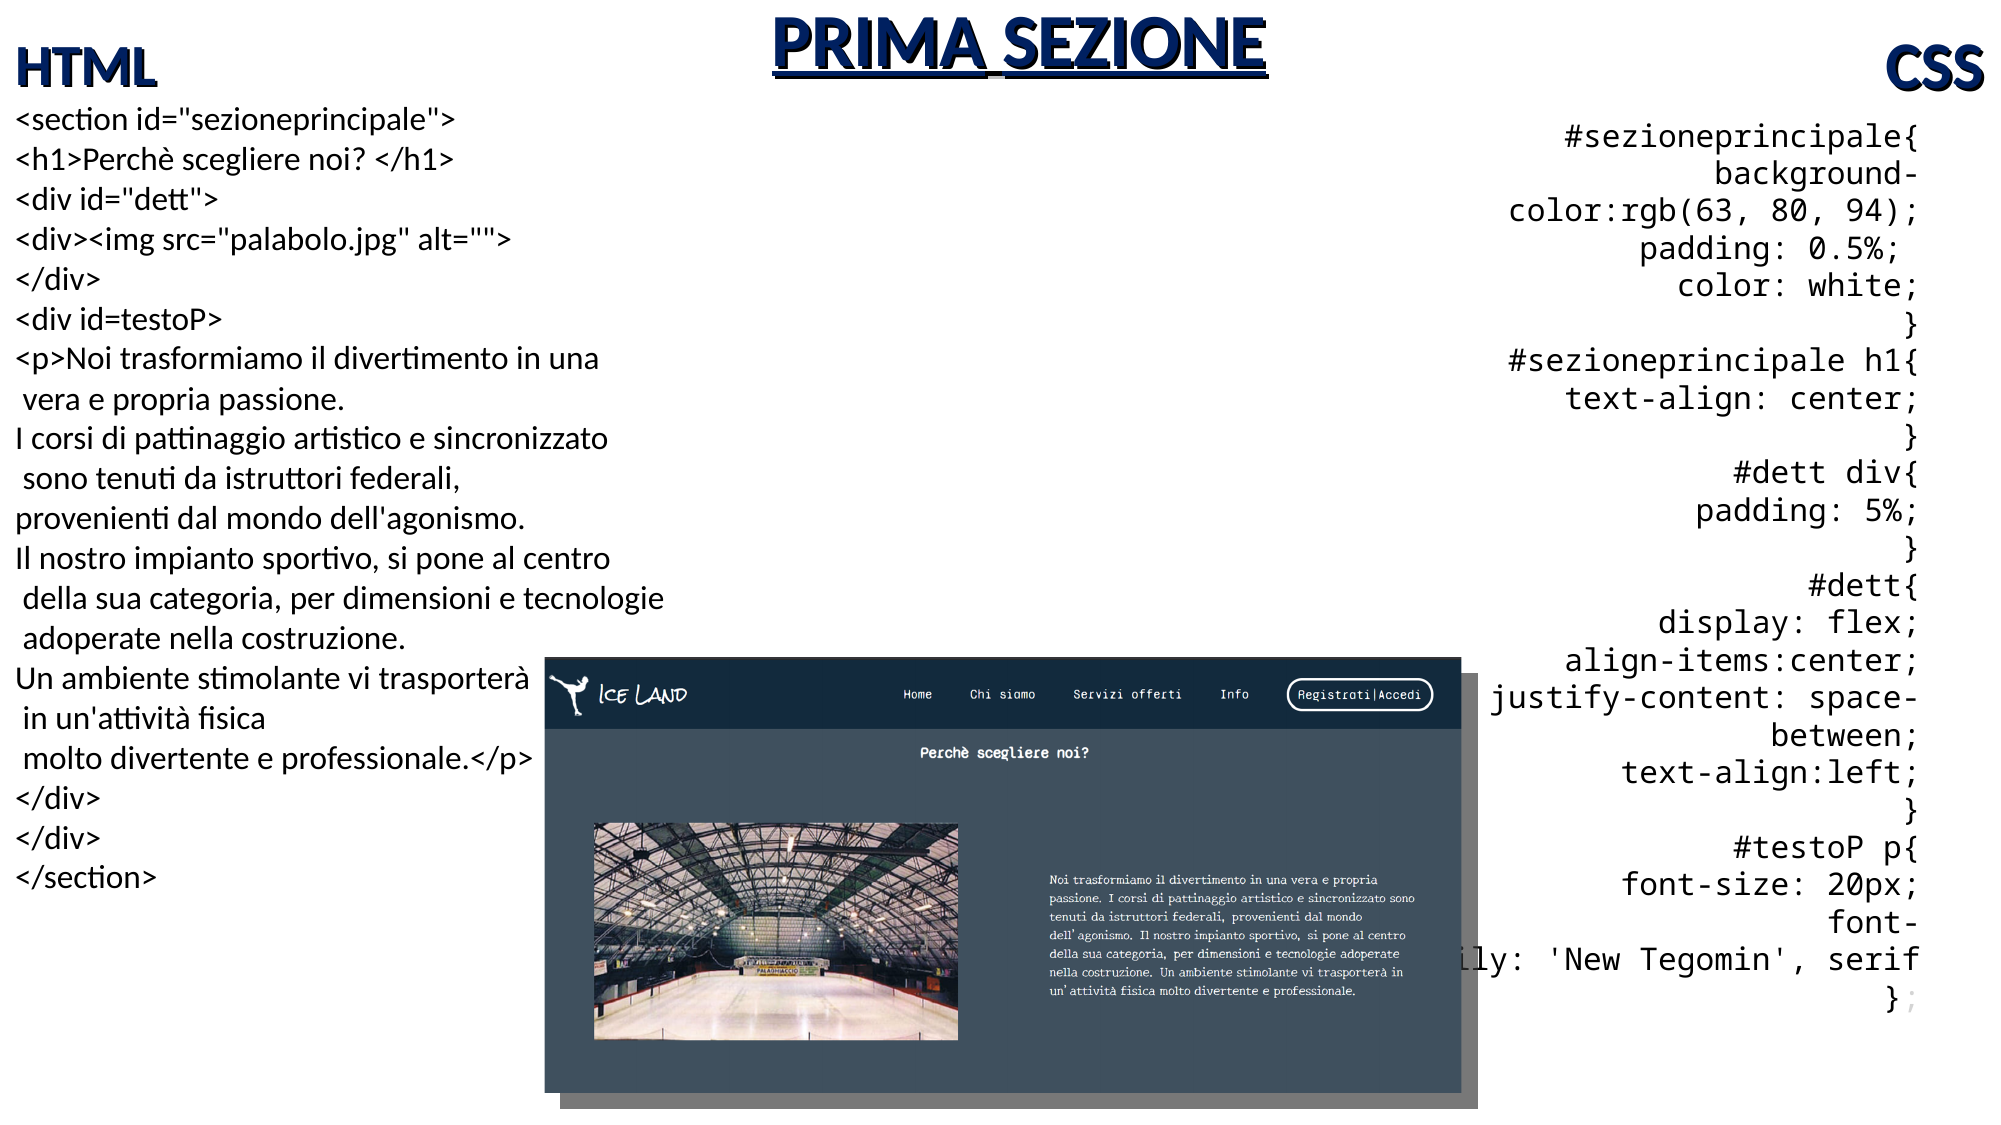

PRIMA SEZIONE
CSS
HTML
<section id="sezioneprincipale">
<h1>Perchè scegliere noi? </h1>
<div id="dett">
<div><img src="palabolo.jpg" alt="">
</div>
<div id=testoP>
<p>Noi trasformiamo il divertimento in una
 vera e propria passione.
I corsi di pattinaggio artistico e sincronizzato
 sono tenuti da istruttori federali,
provenienti dal mondo dell'agonismo.
Il nostro impianto sportivo, si pone al centro
 della sua categoria, per dimensioni e tecnologie
 adoperate nella costruzione.
Un ambiente stimolante vi trasporterà
 in un'attività fisica
 molto divertente e professionale.</p>
</div>
</div>
</section>
#sezioneprincipale{
  background-color:rgb(63, 80, 94);
    padding: 0.5%;
    color: white;
}
#sezioneprincipale h1{
  text-align: center;
}
#dett div{
 padding: 5%;
}
#dett{
  display: flex;
  align-items:center;
  justify-content: space-between;
  text-align:left;
}
#testoP p{
   font-size: 20px;
   font-family: 'New Tegomin', serif
 };
}